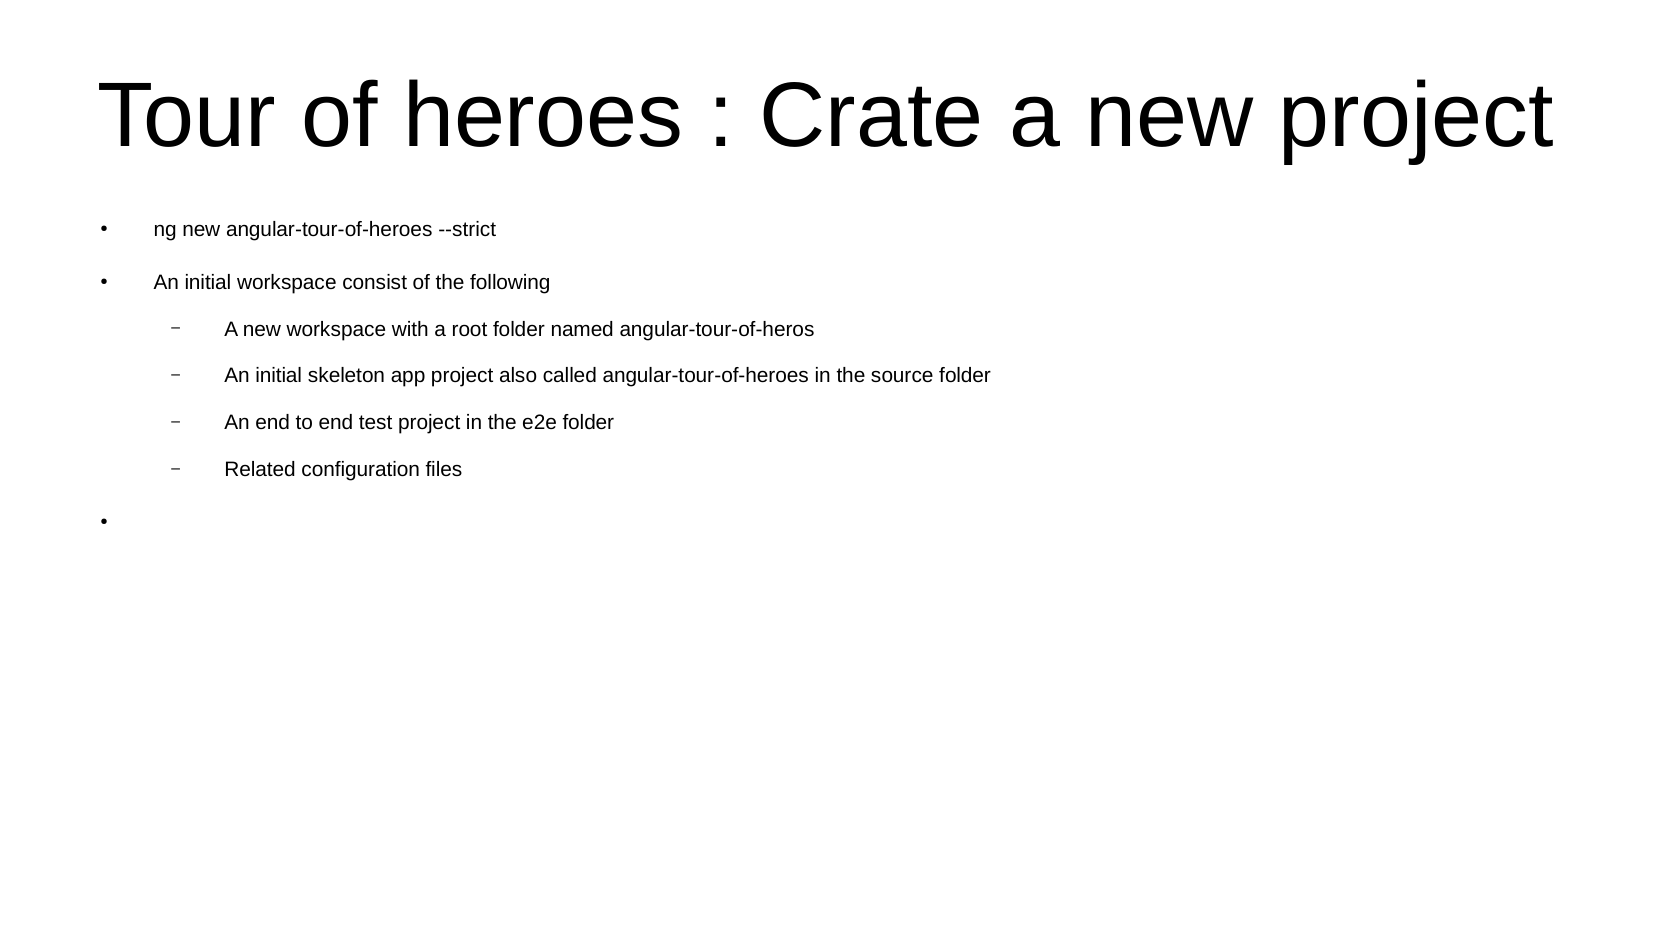

# Tour of heroes : Crate a new project
ng new angular-tour-of-heroes --strict
An initial workspace consist of the following
A new workspace with a root folder named angular-tour-of-heros
An initial skeleton app project also called angular-tour-of-heroes in the source folder
An end to end test project in the e2e folder
Related configuration files